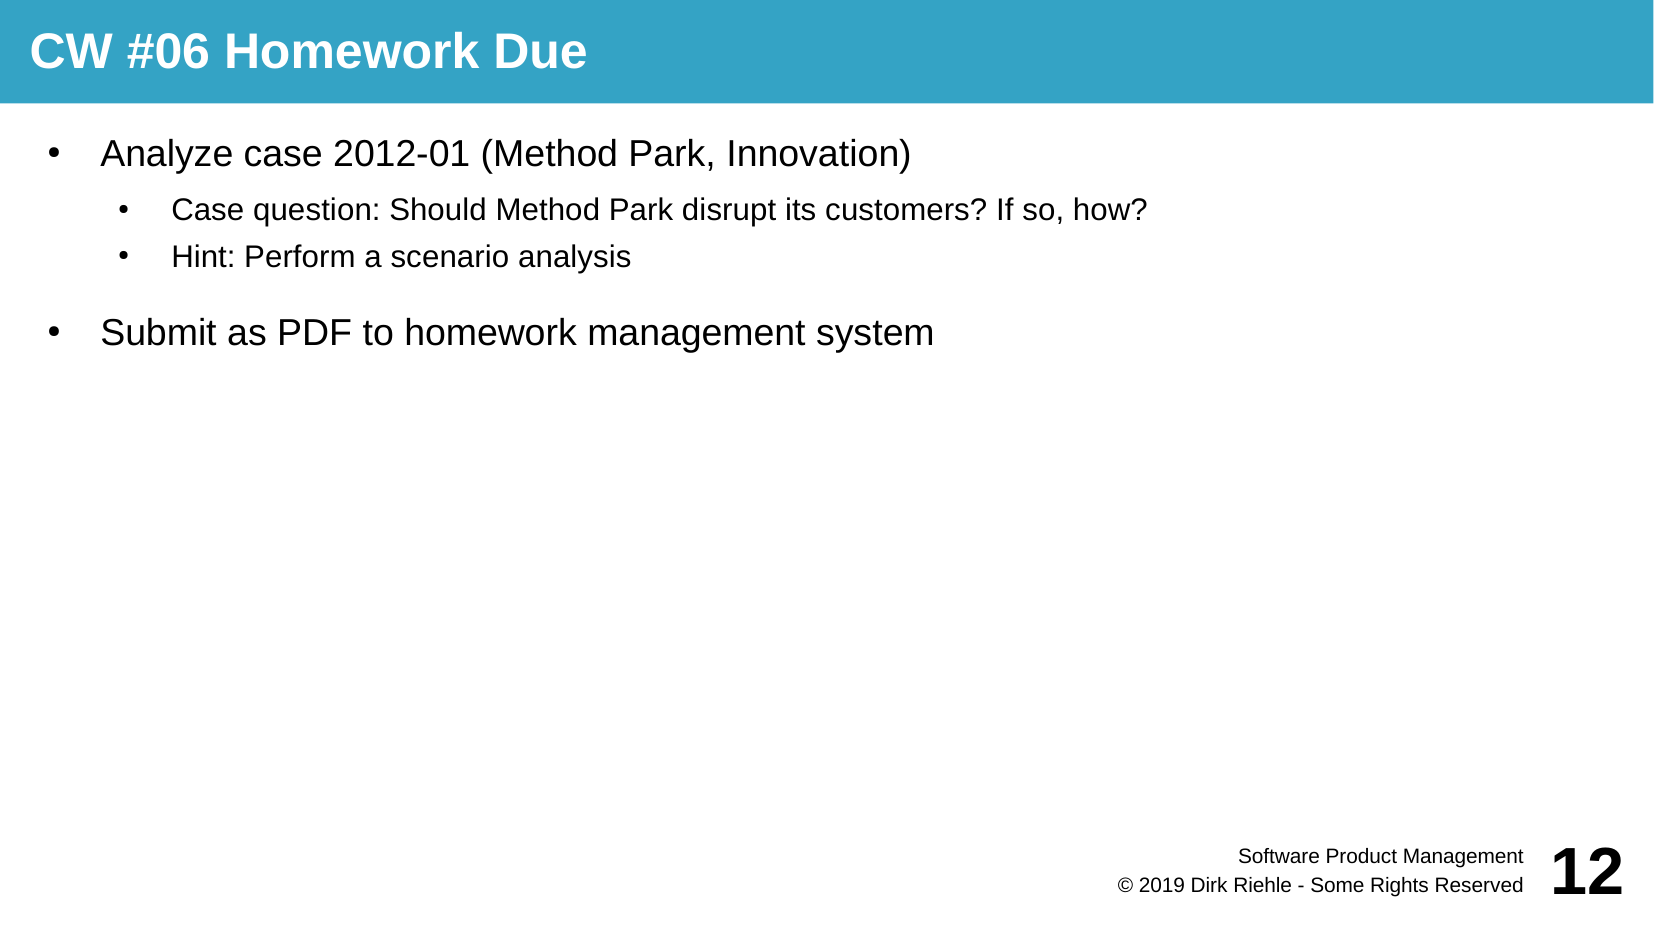

# CW #06 Homework Due
Analyze case 2012-01 (Method Park, Innovation)
Case question: Should Method Park disrupt its customers? If so, how?
Hint: Perform a scenario analysis
Submit as PDF to homework management system
Software Product Management
12
© 2019 Dirk Riehle - Some Rights Reserved